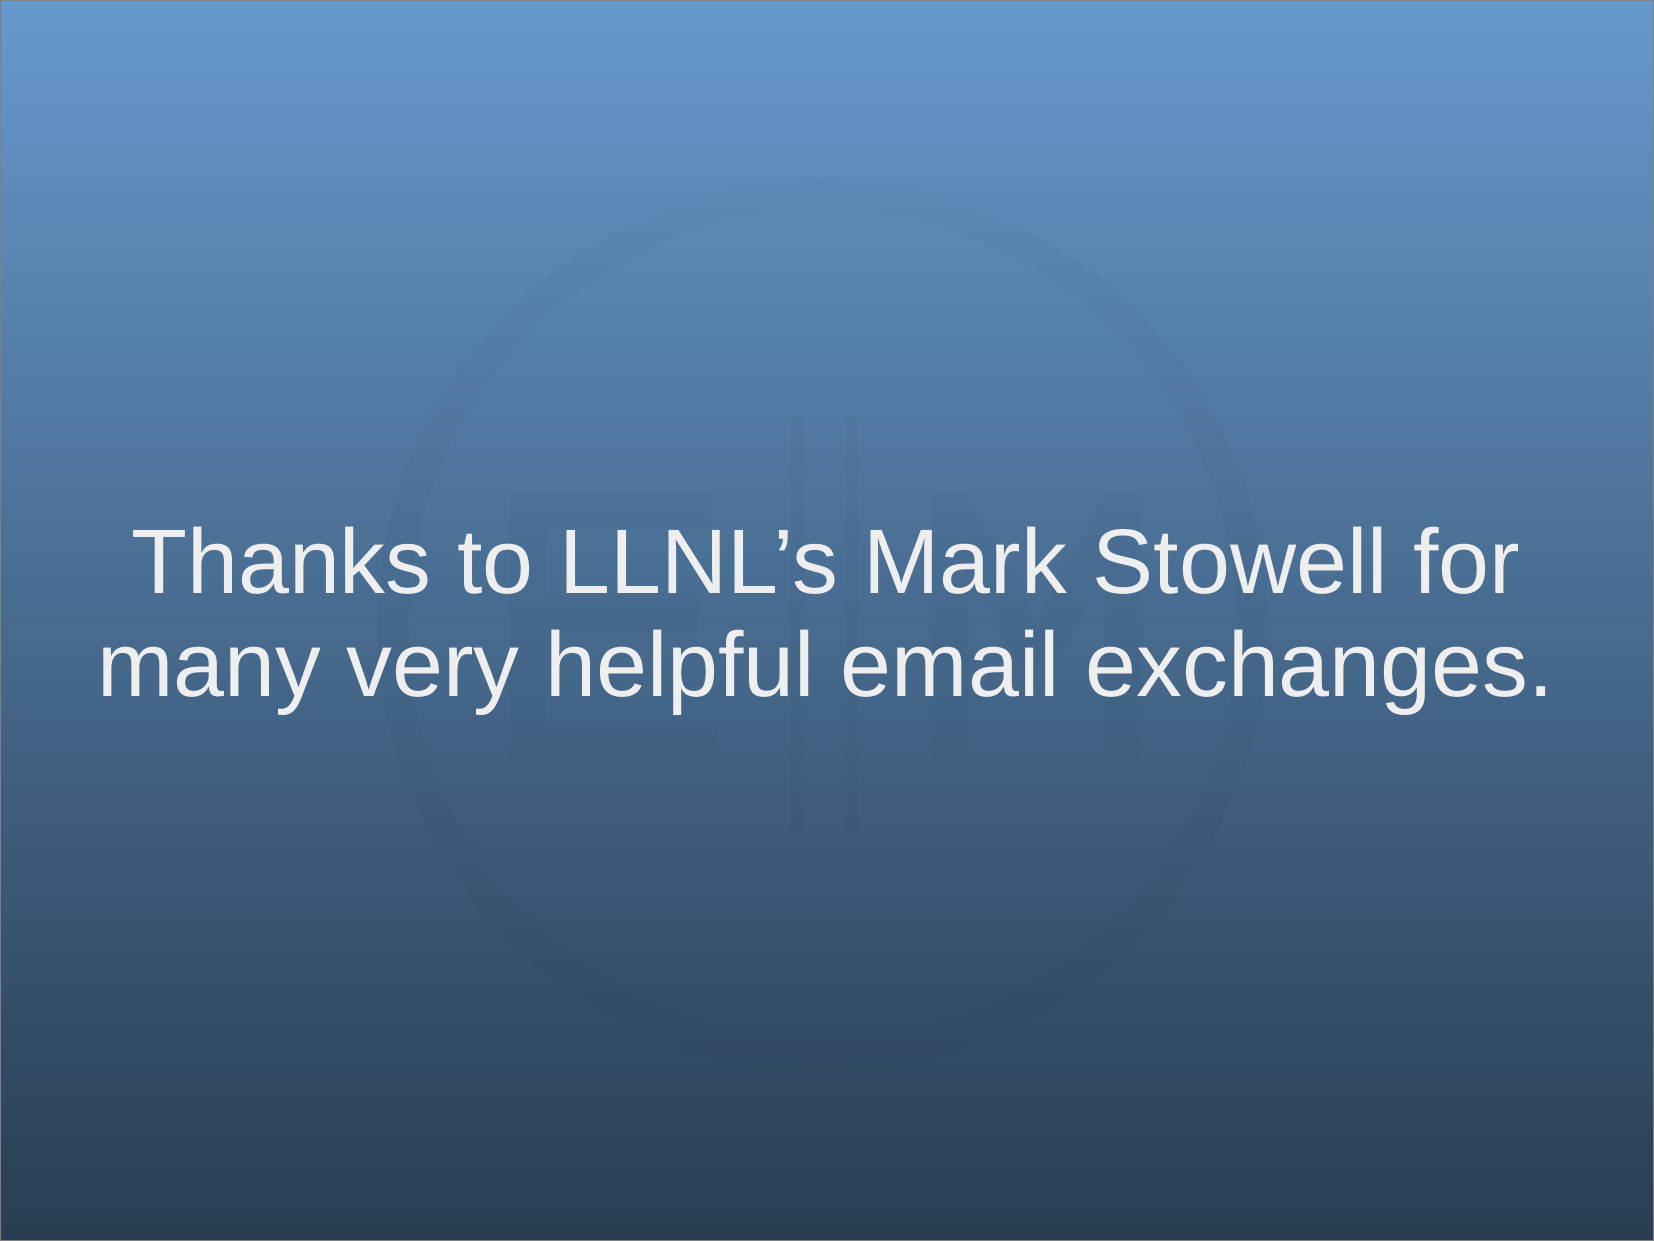

# Thanks to LLNL’s Mark Stowell for many very helpful email exchanges.